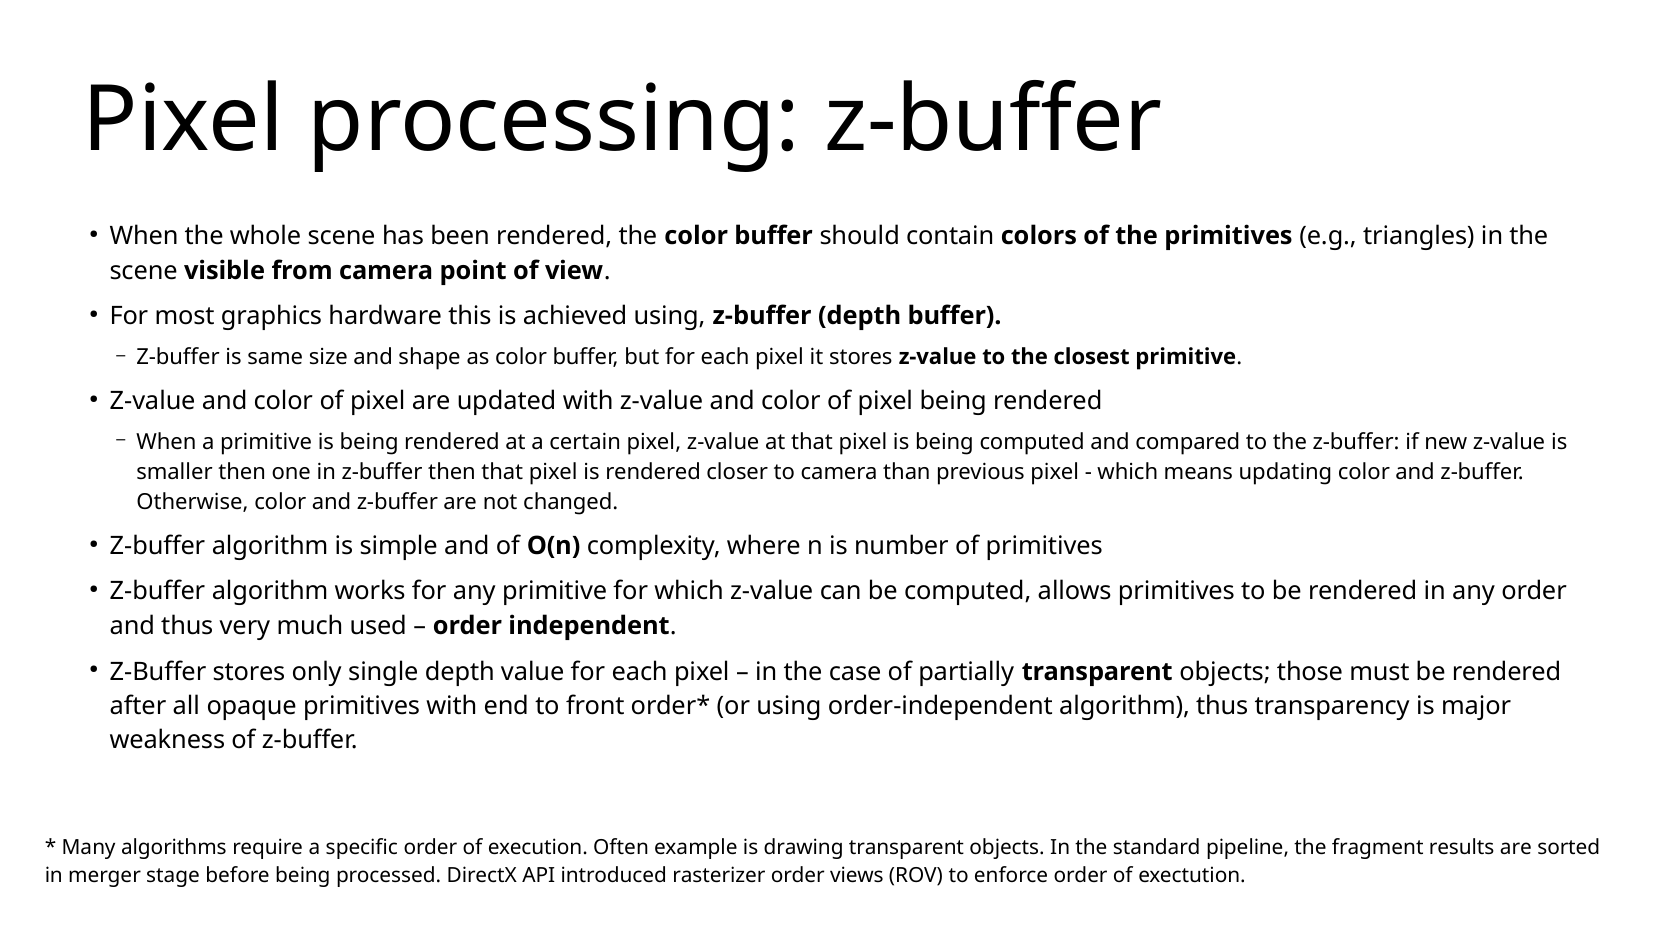

# Pixel processing: z-buffer
When the whole scene has been rendered, the color buffer should contain colors of the primitives (e.g., triangles) in the scene visible from camera point of view.
For most graphics hardware this is achieved using, z-buffer (depth buffer).
Z-buffer is same size and shape as color buffer, but for each pixel it stores z-value to the closest primitive.
Z-value and color of pixel are updated with z-value and color of pixel being rendered
When a primitive is being rendered at a certain pixel, z-value at that pixel is being computed and compared to the z-buffer: if new z-value is smaller then one in z-buffer then that pixel is rendered closer to camera than previous pixel - which means updating color and z-buffer. Otherwise, color and z-buffer are not changed.
Z-buffer algorithm is simple and of O(n) complexity, where n is number of primitives
Z-buffer algorithm works for any primitive for which z-value can be computed, allows primitives to be rendered in any order and thus very much used – order independent.
Z-Buffer stores only single depth value for each pixel – in the case of partially transparent objects; those must be rendered after all opaque primitives with end to front order* (or using order-independent algorithm), thus transparency is major weakness of z-buffer.
* Many algorithms require a specific order of execution. Often example is drawing transparent objects. In the standard pipeline, the fragment results are sorted in merger stage before being processed. DirectX API introduced rasterizer order views (ROV) to enforce order of exectution.